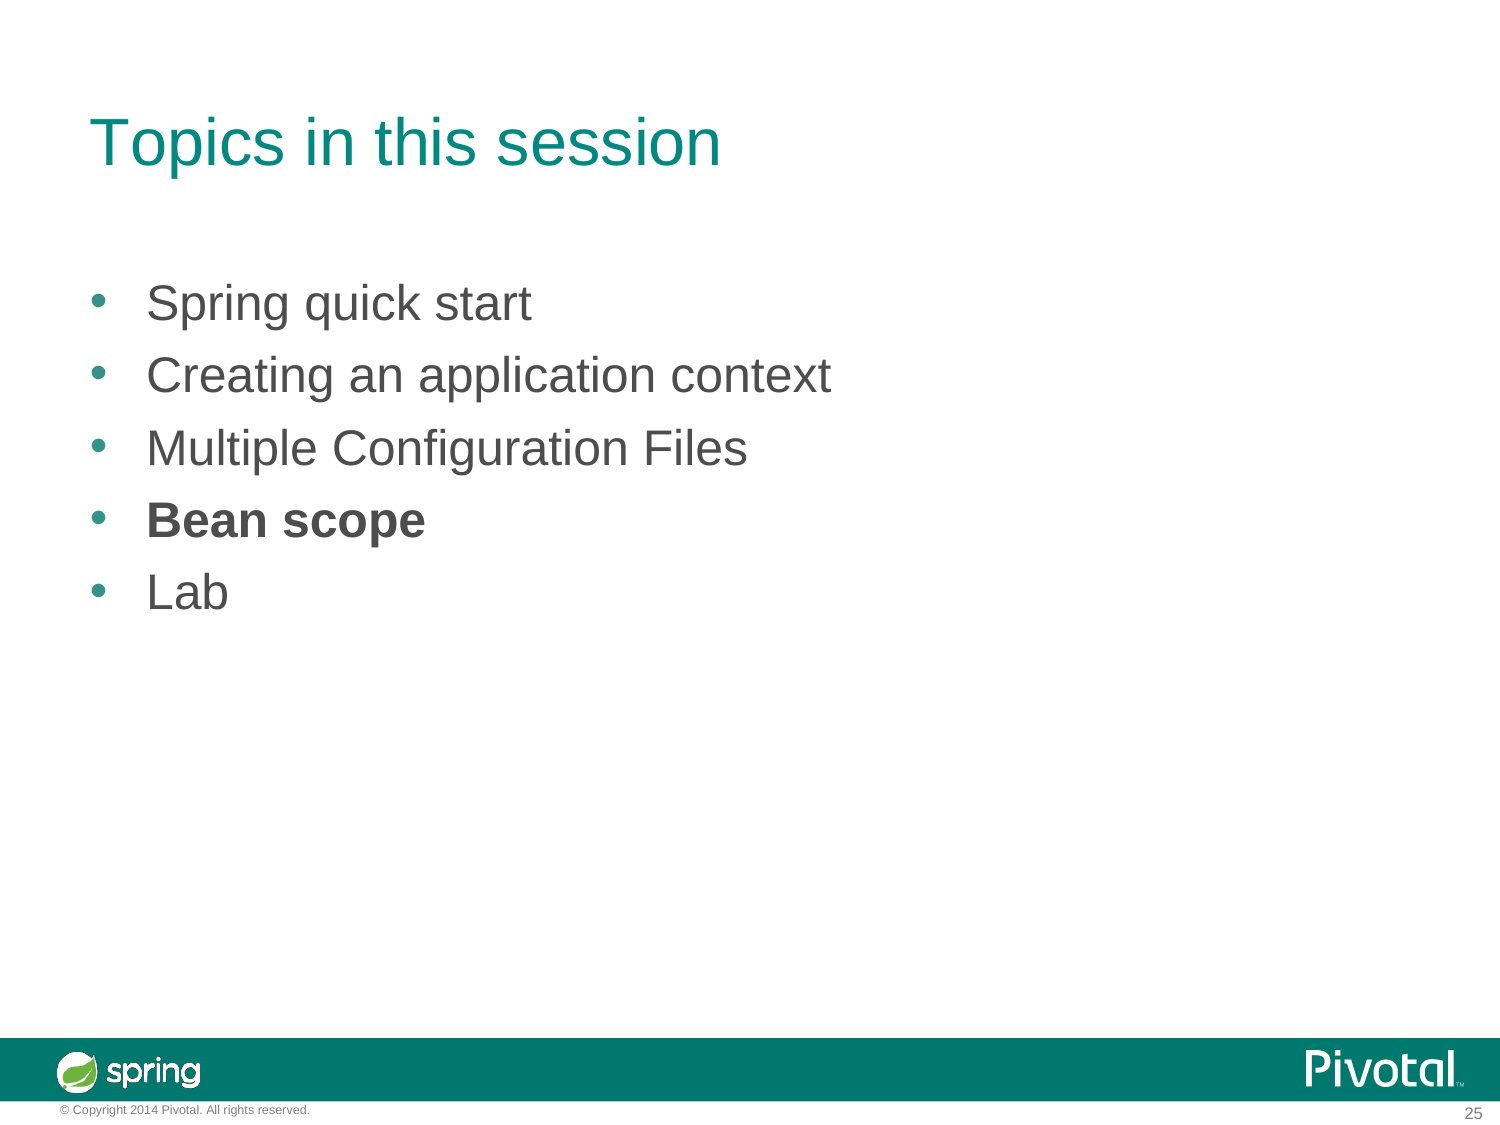

# Topics in this session
Spring quick start
Creating an application context
Multiple Configuration Files
Bean scope
Lab